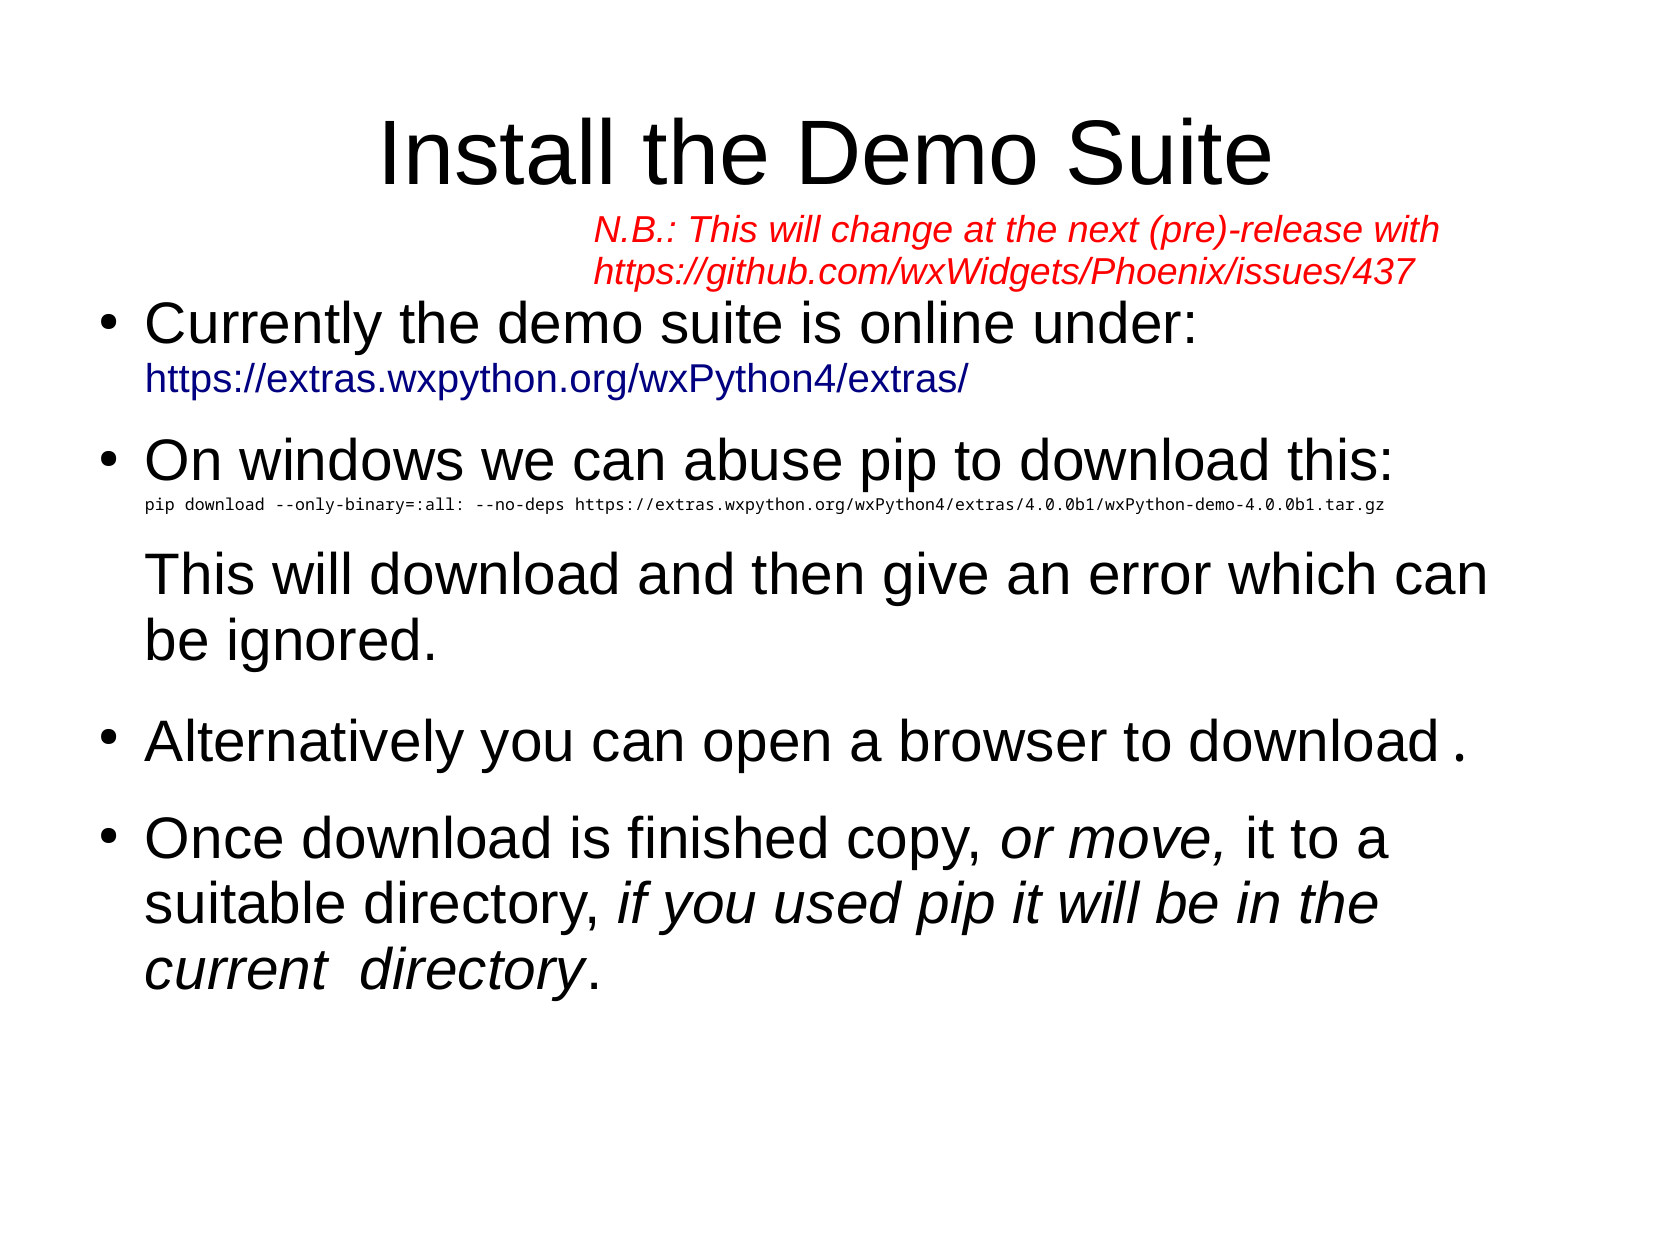

# Install the Demo Suite
N.B.: This will change at the next (pre)-release with https://github.com/wxWidgets/Phoenix/issues/437
Currently the demo suite is online under: https://extras.wxpython.org/wxPython4/extras/
On windows we can abuse pip to download this:
pip download --only-binary=:all: --no-deps https://extras.wxpython.org/wxPython4/extras/4.0.0b1/wxPython-demo-4.0.0b1.tar.gz
This will download and then give an error which can be ignored.
Alternatively you can open a browser to download.
Once download is finished copy, or move, it to a suitable directory, if you used pip it will be in the current directory.